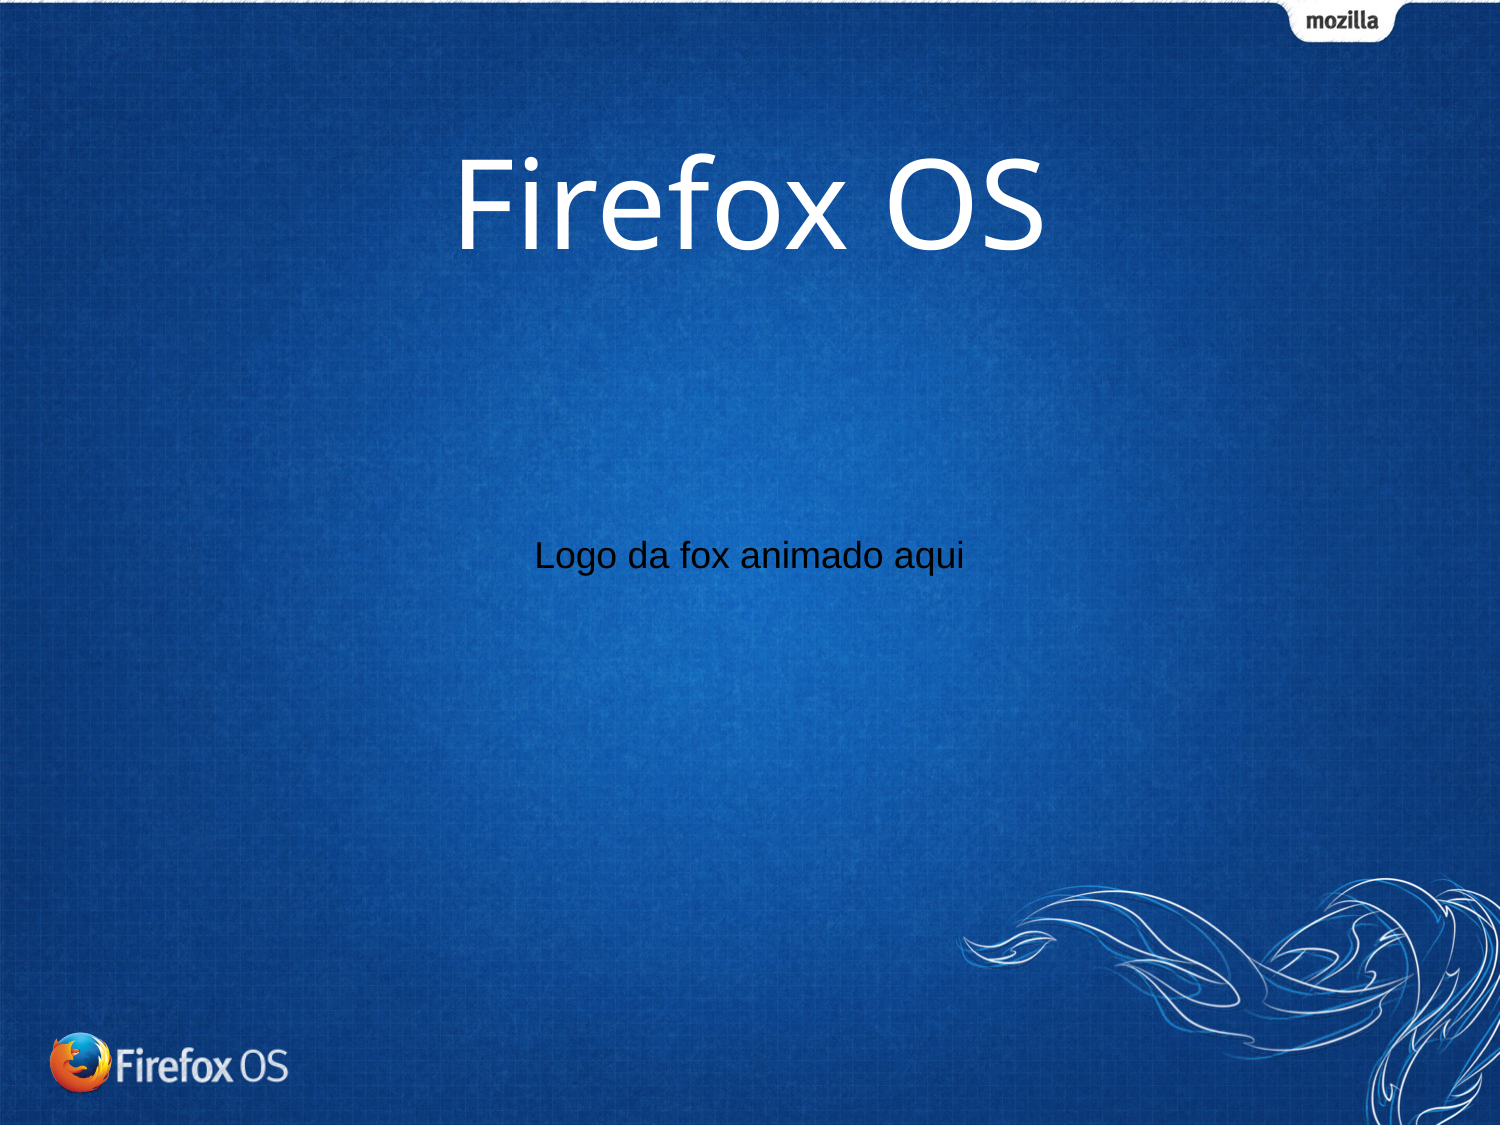

#
Firefox OS
Logo da fox animado aqui